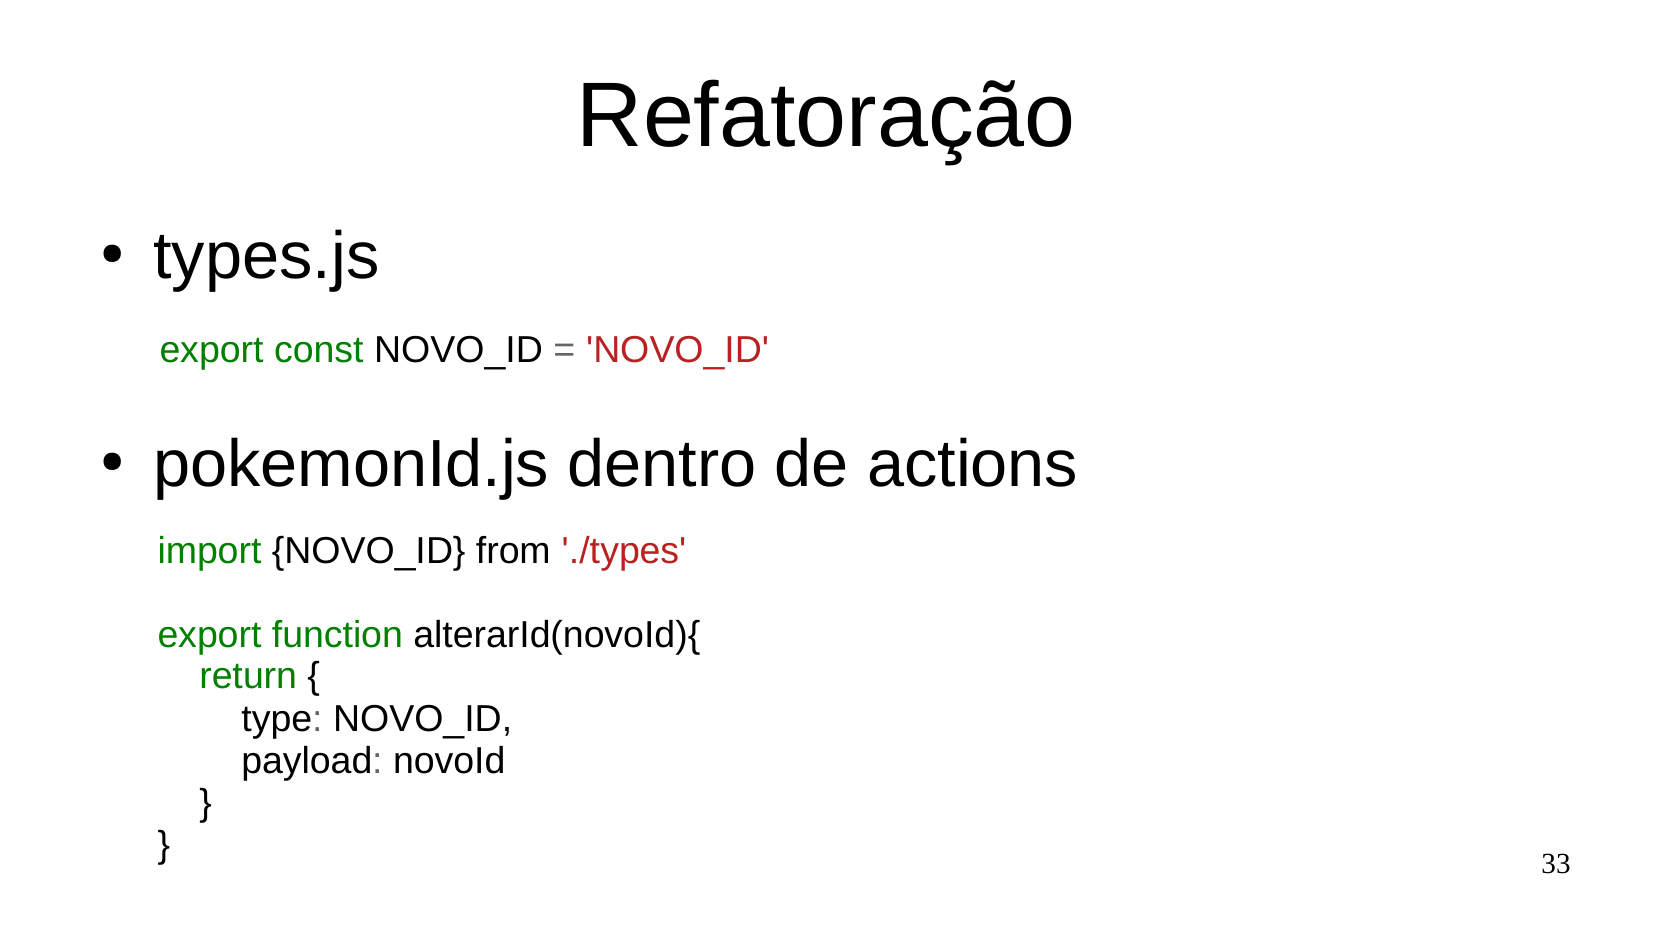

# Refatoração
types.js
pokemonId.js dentro de actions
export const NOVO_ID = 'NOVO_ID'
import {NOVO_ID} from './types'
export function alterarId(novoId){
 return {
 type: NOVO_ID,
 payload: novoId
 }
}
33